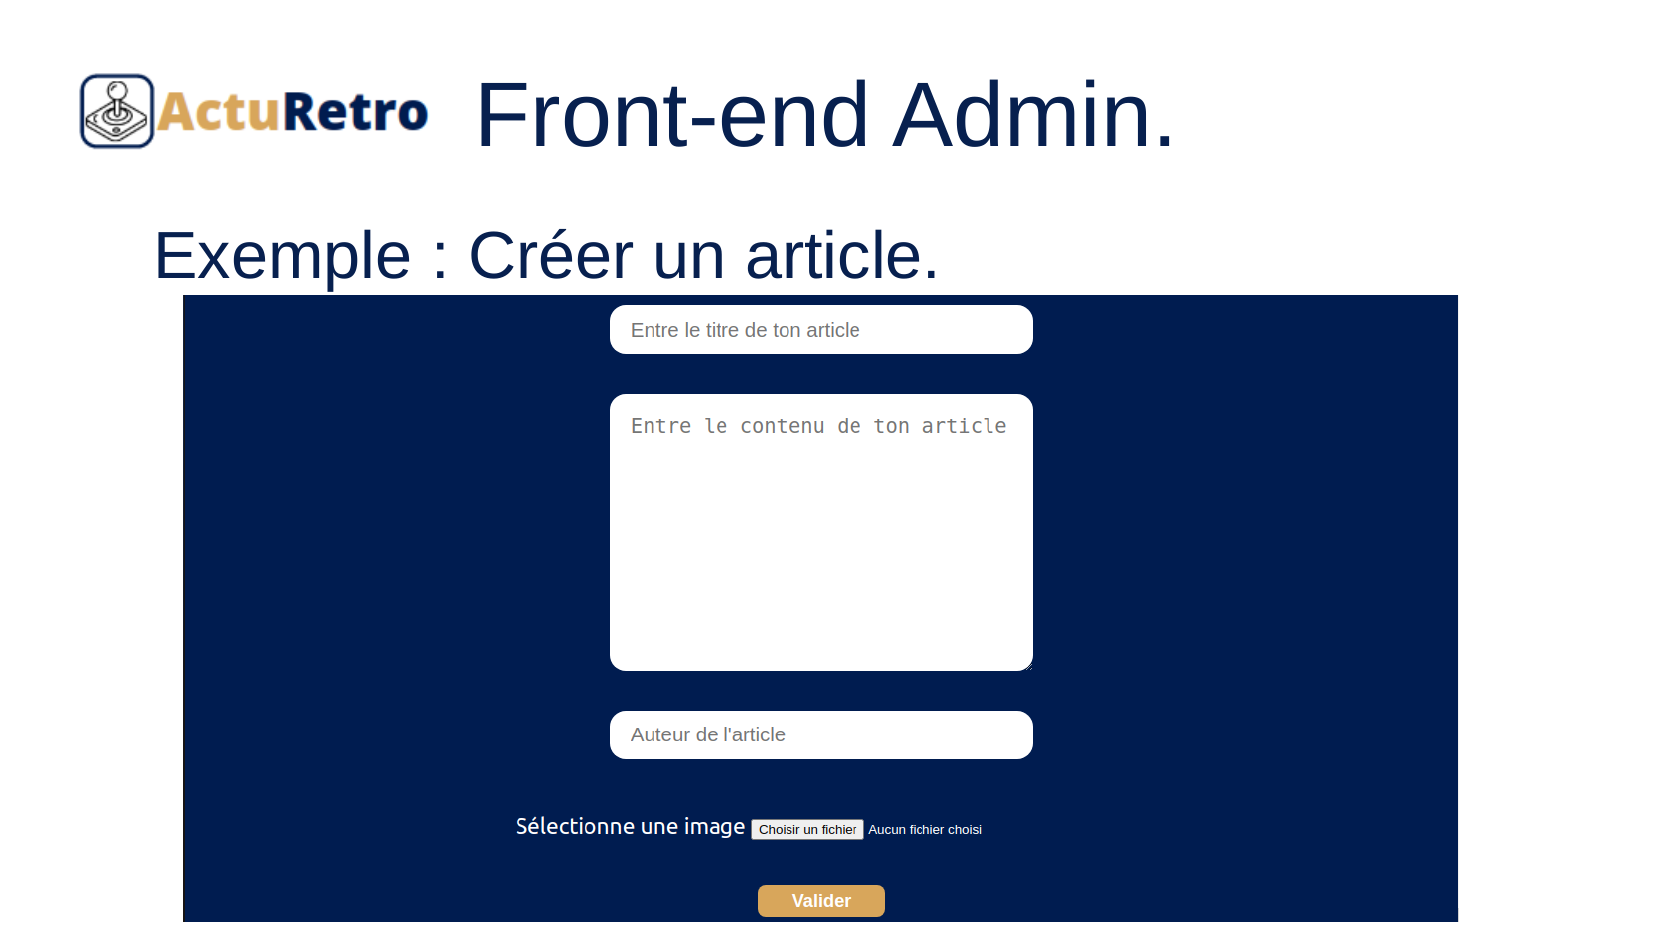

# Front-end Admin.
Exemple : Créer un article.